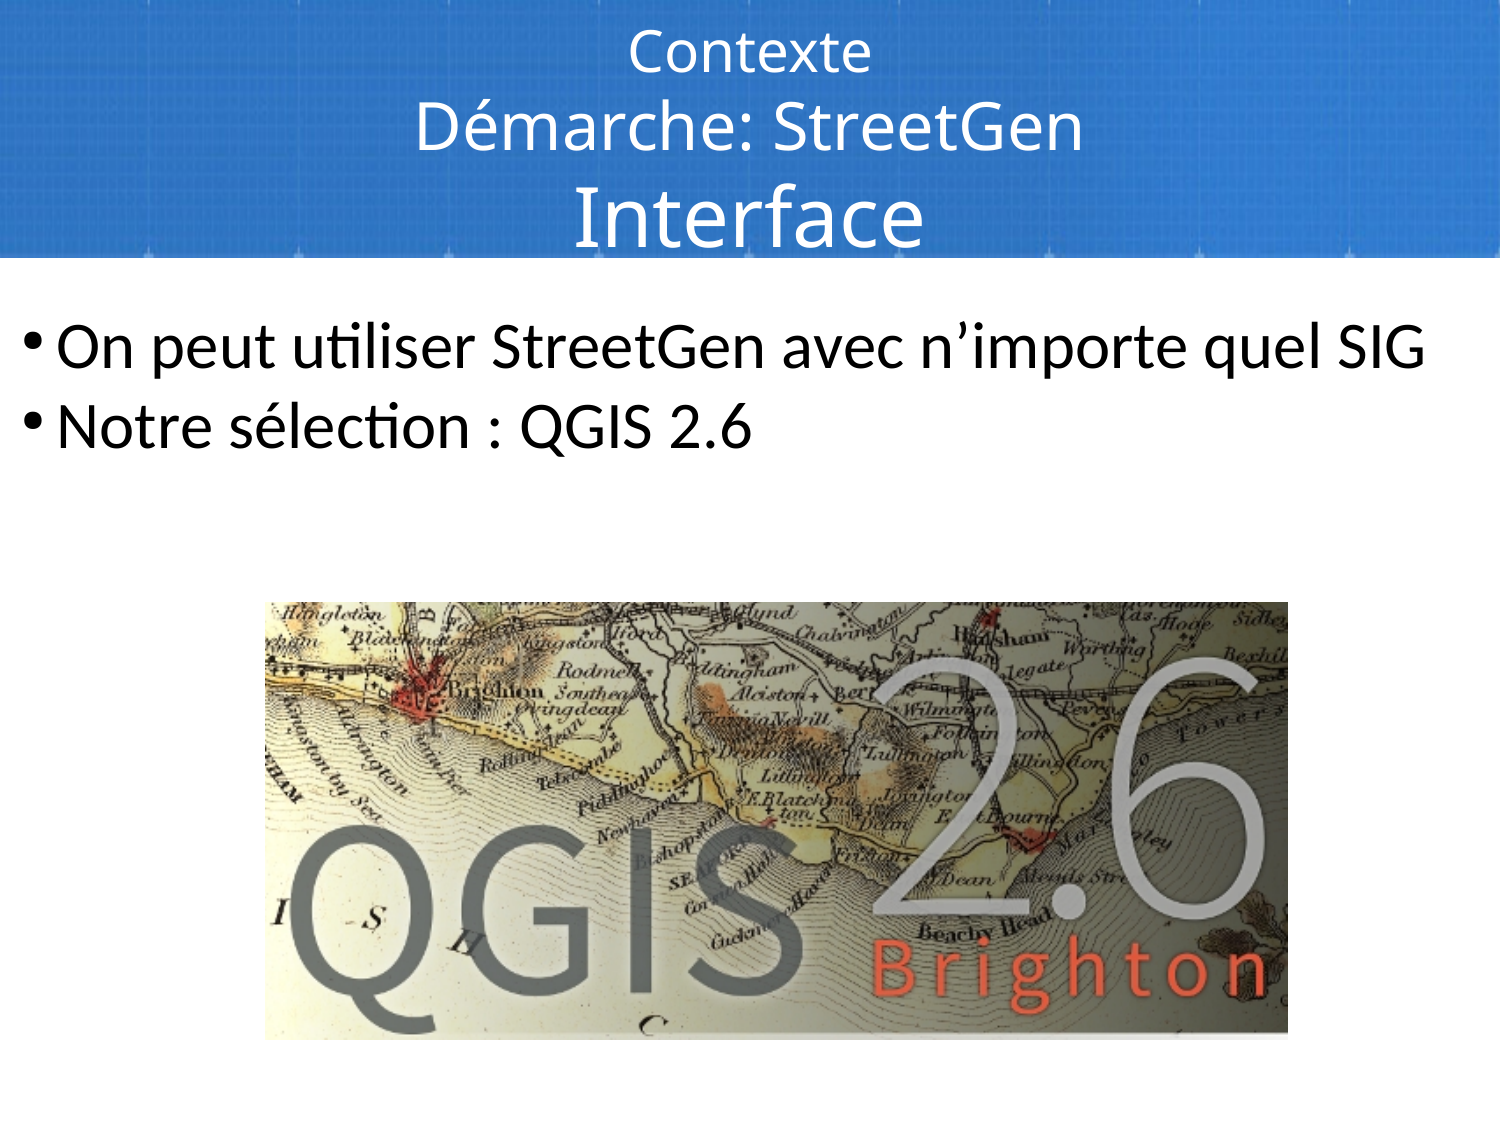

# Contexte Démarche: StreetGen Interface
On peut utiliser StreetGen avec n’importe quel SIG
Notre sélection : QGIS 2.6